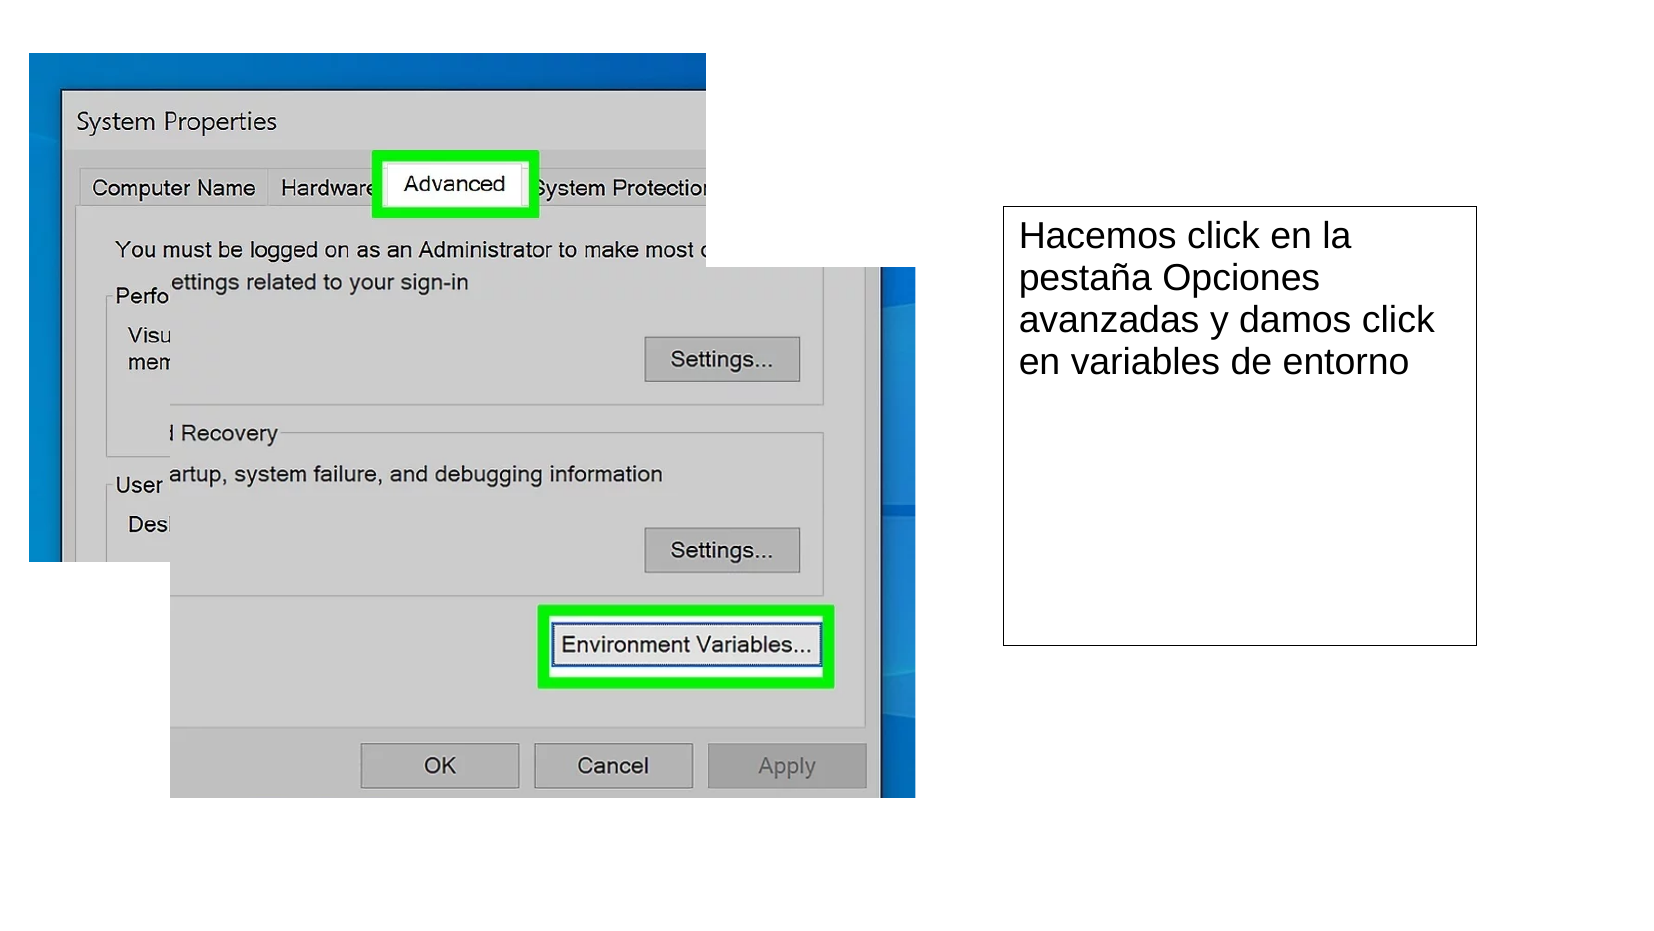

#
Hacemos click en la pestaña Opciones avanzadas y damos click en variables de entorno